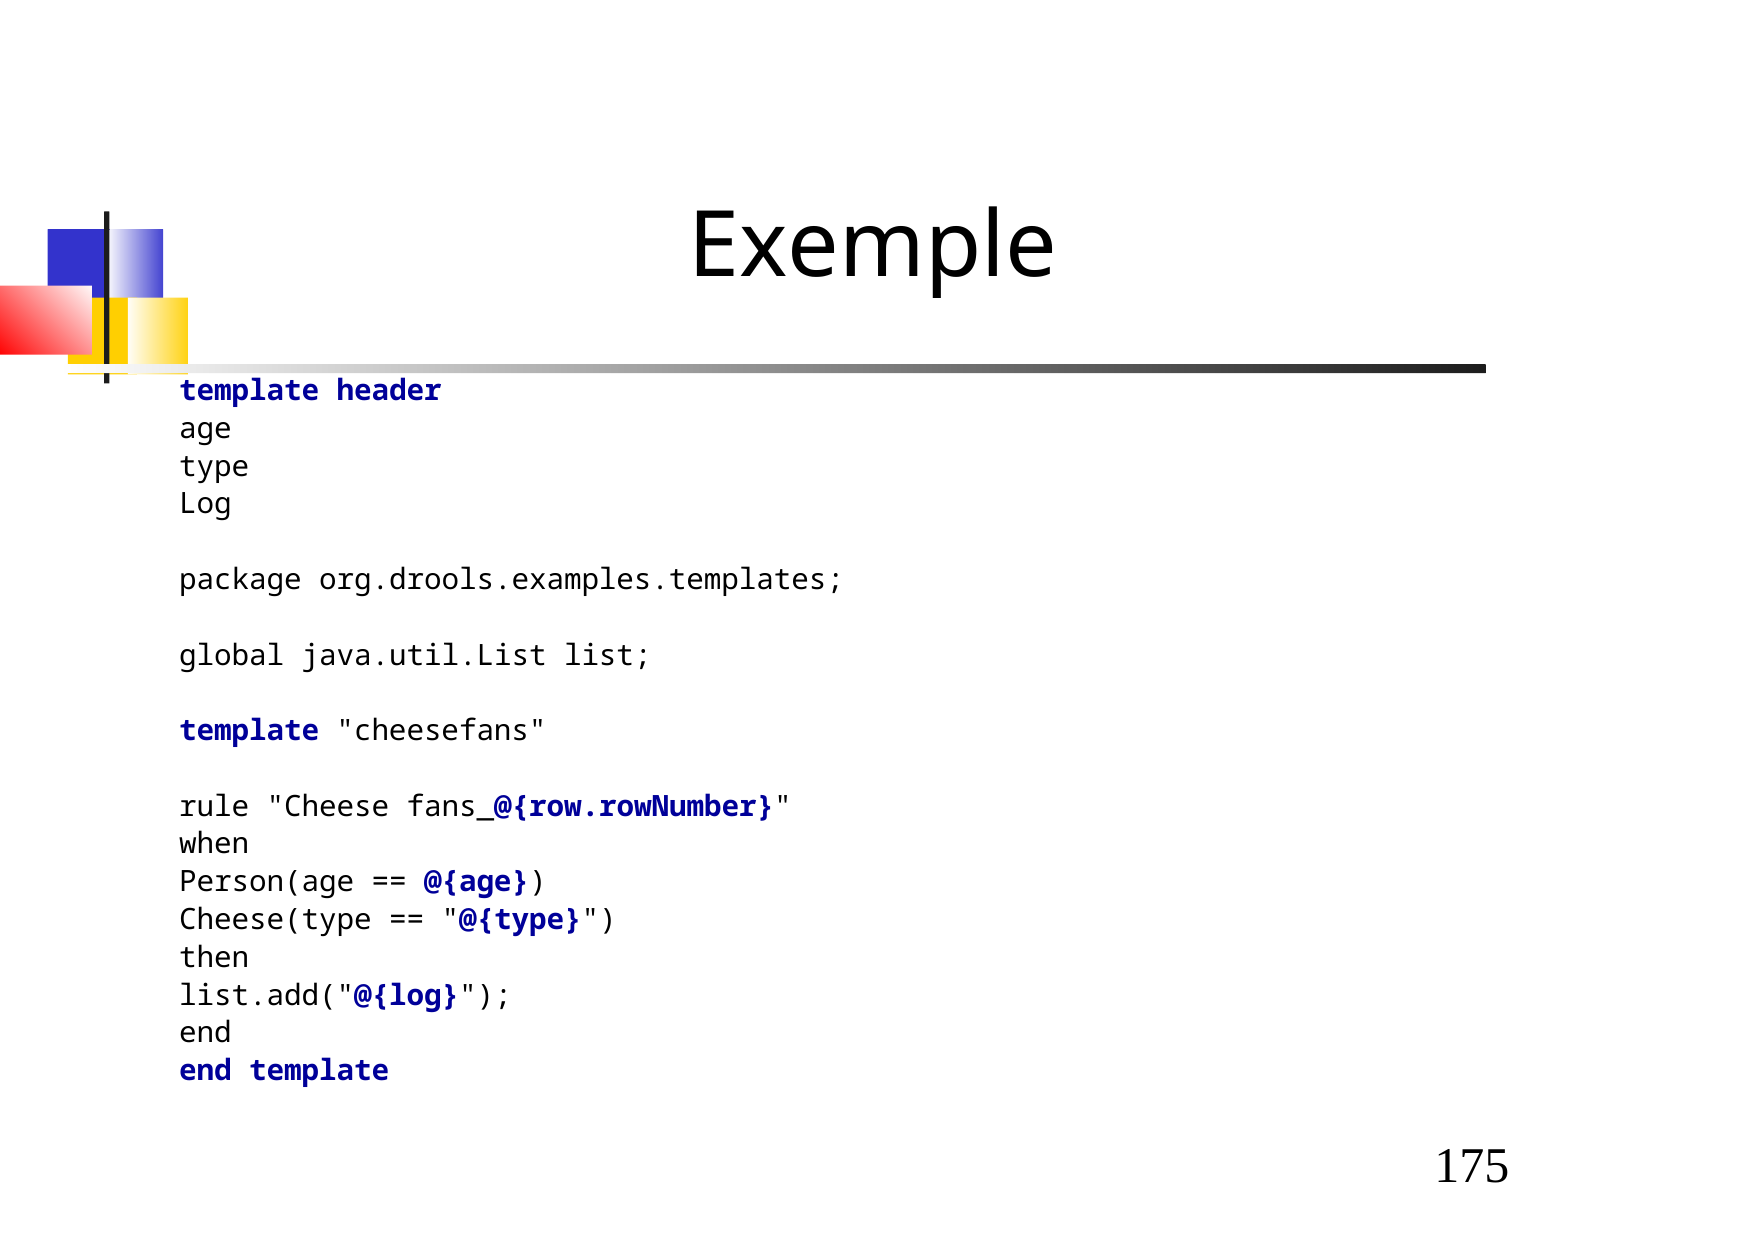

# Exemple
template header
age
type
Log
package org.drools.examples.templates;
global java.util.List list;
template "cheesefans"
rule "Cheese fans_@{row.rowNumber}"
when
Person(age == @{age})
Cheese(type == "@{type}")
then
list.add("@{log}");
end
end template